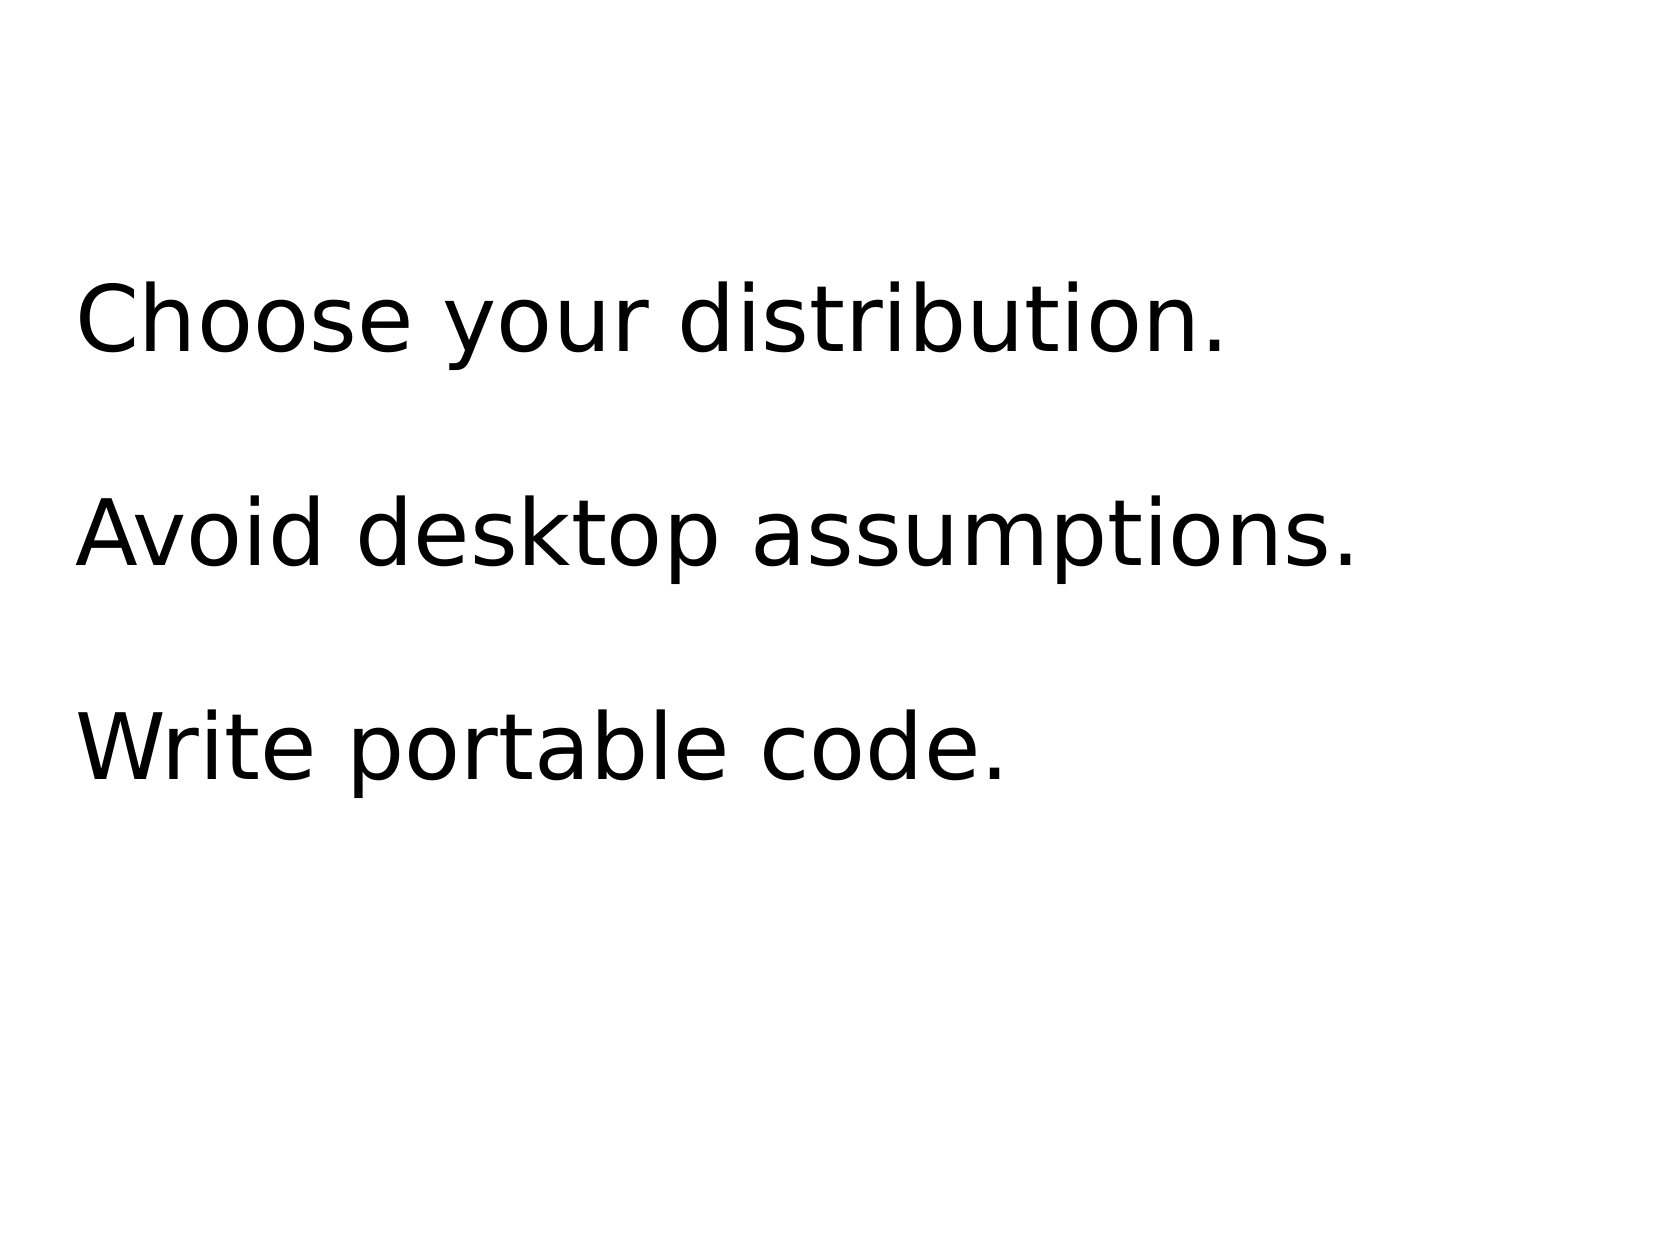

# Choose your distribution. Avoid desktop assumptions. Write portable code.